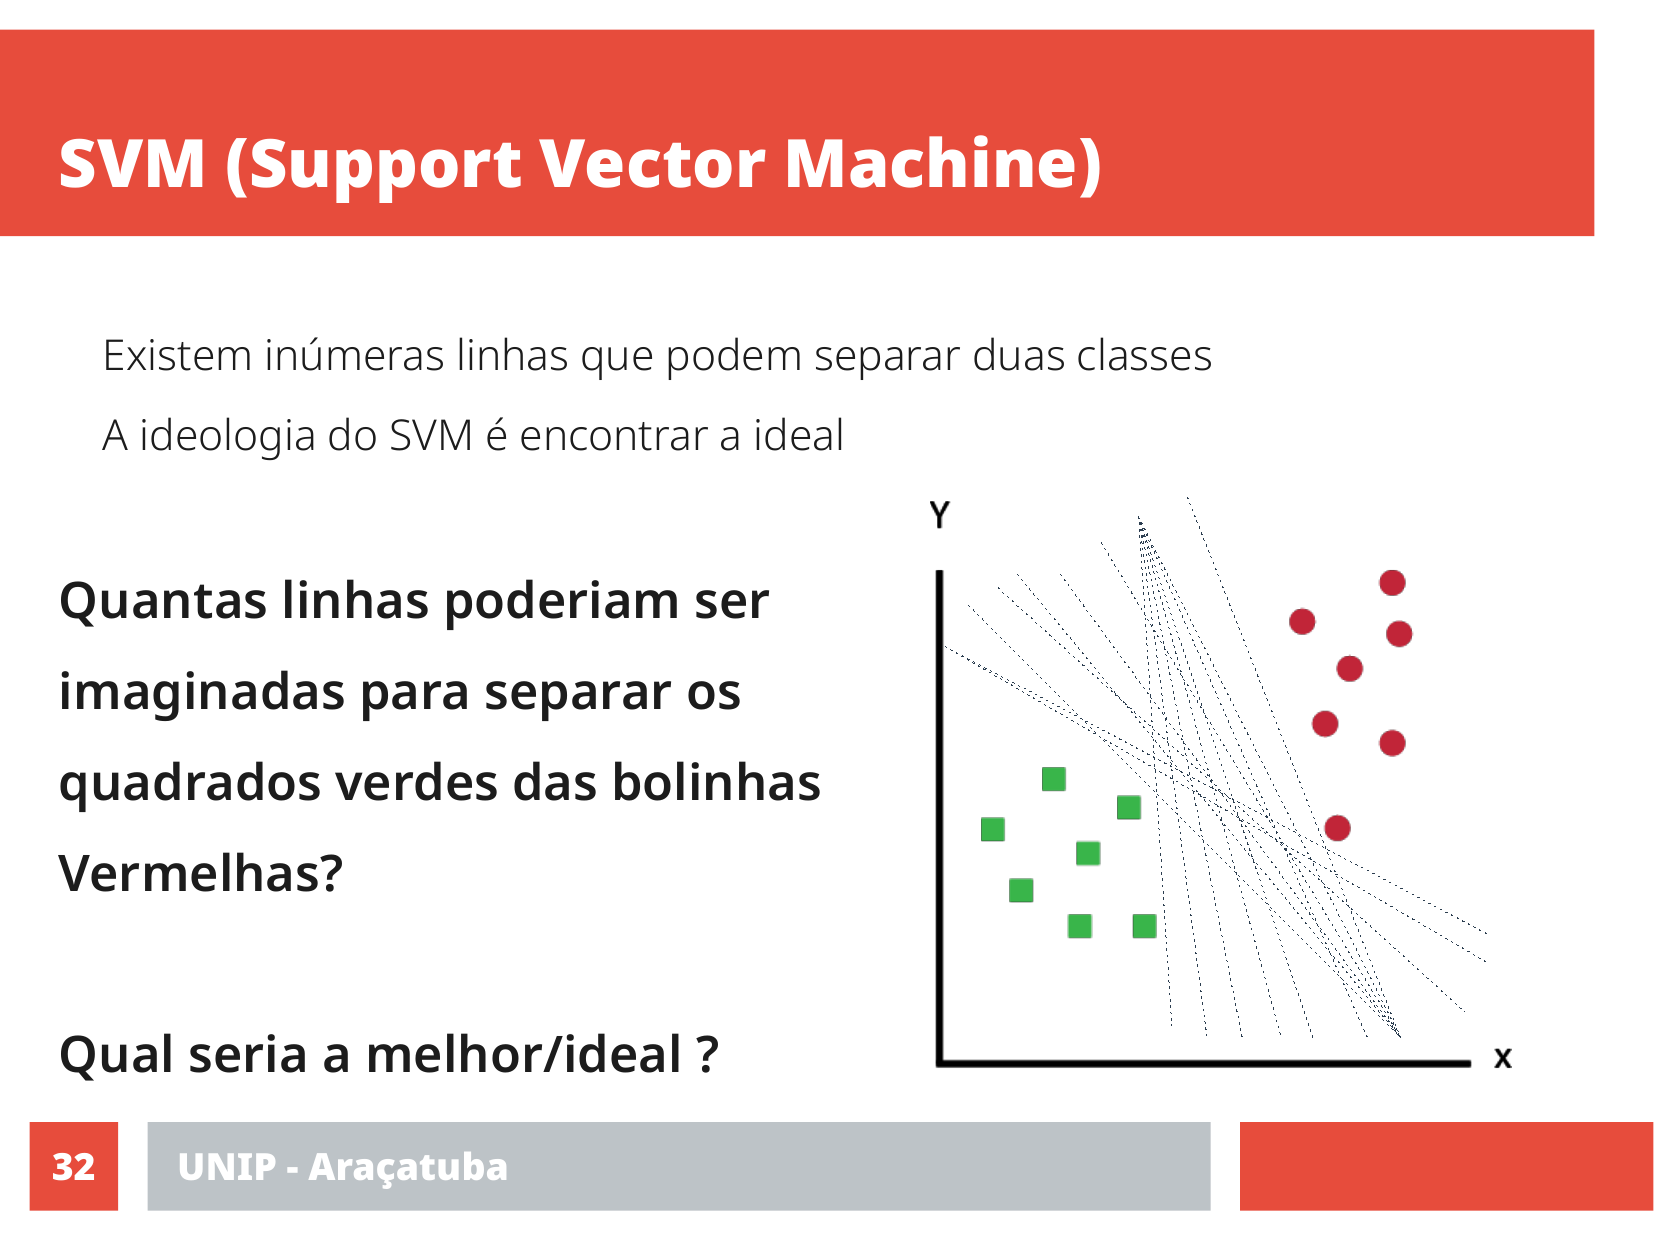

# SVM (Support Vector Machine)
Existem inúmeras linhas que podem separar duas classes
A ideologia do SVM é encontrar a ideal
Quantas linhas poderiam ser
imaginadas para separar os
quadrados verdes das bolinhas
Vermelhas?
Qual seria a melhor/ideal ?
32
UNIP - Araçatuba